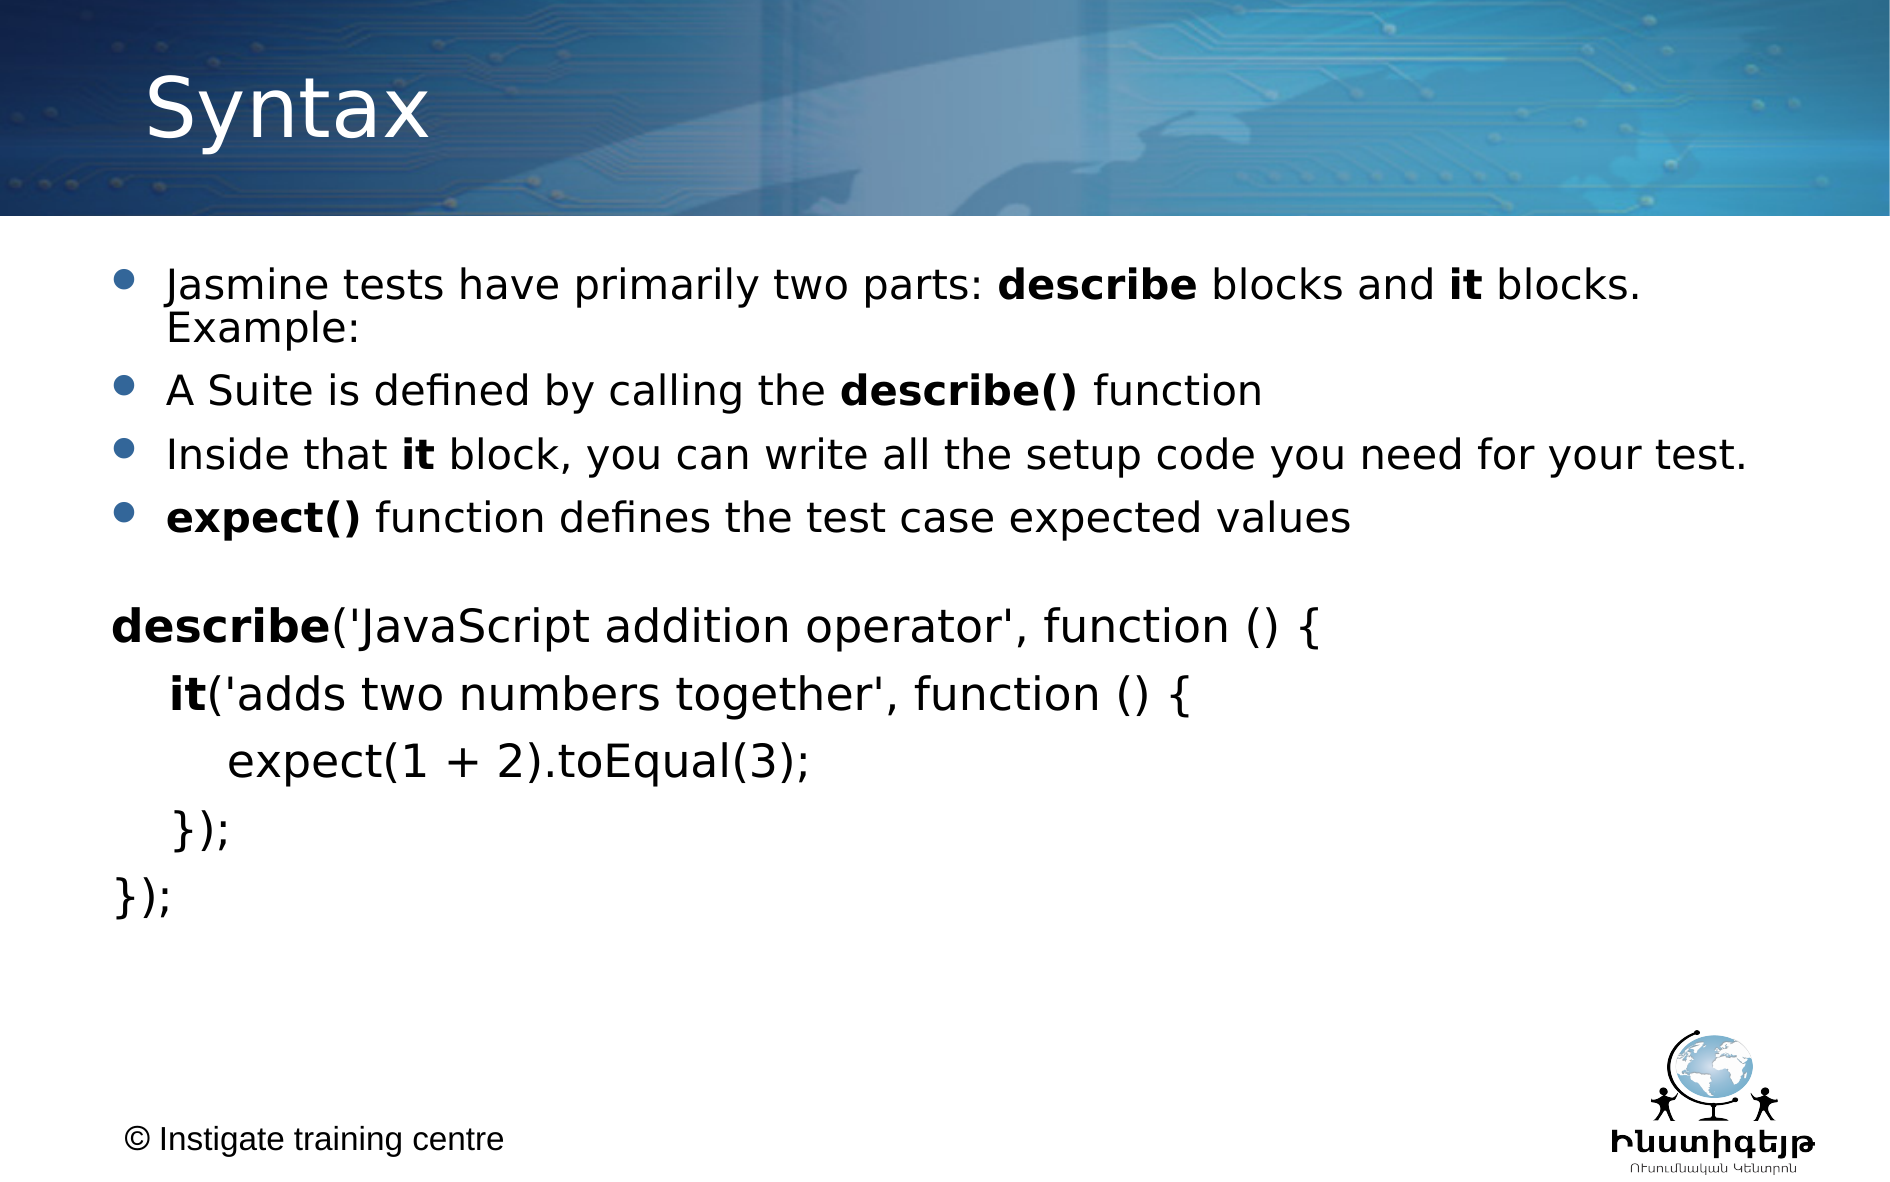

Syntax
# Jasmine tests have primarily two parts: describe blocks and it blocks. Example:
A Suite is defined by calling the describe() function
Inside that it block, you can write all the setup code you need for your test.
expect() function defines the test case expected values
describe('JavaScript addition operator', function () {
 it('adds two numbers together', function () {
 expect(1 + 2).toEqual(3);
 });
});